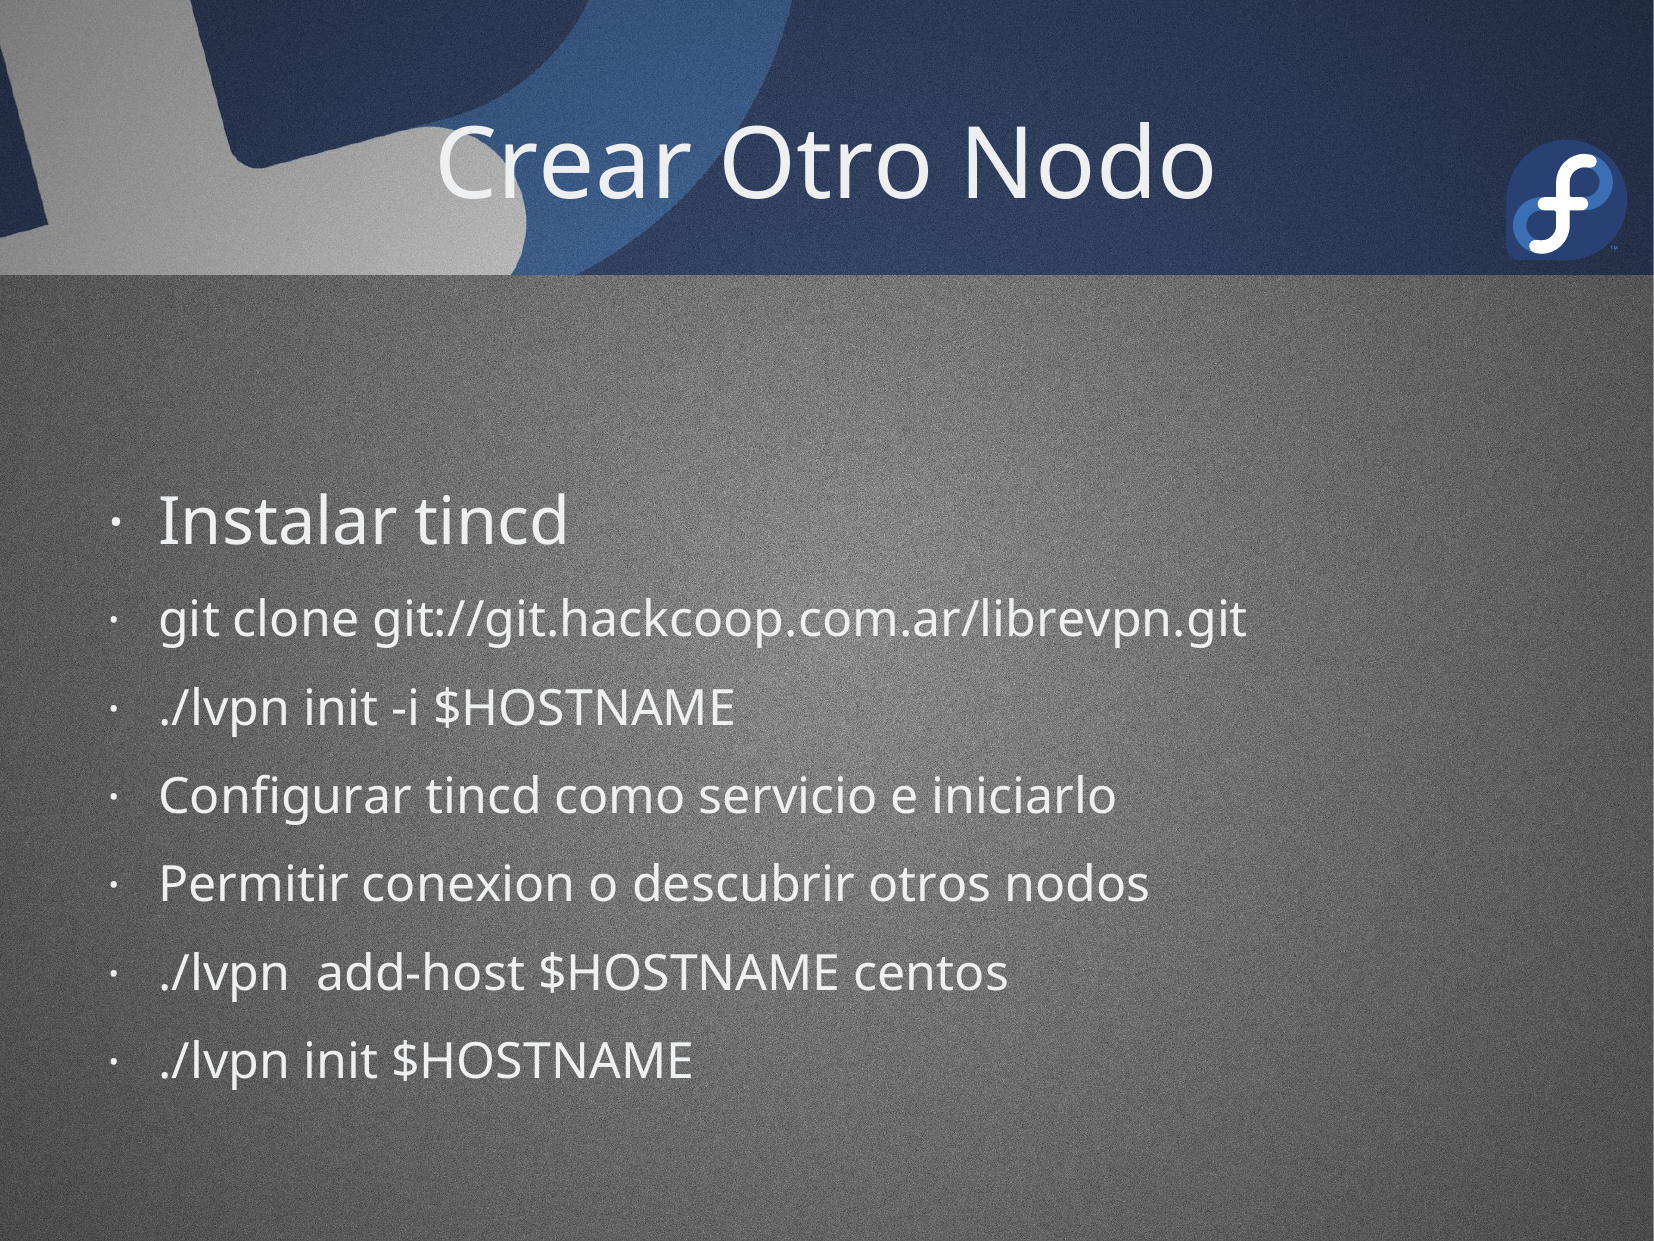

Crear Otro Nodo
Instalar tincd
git clone git://git.hackcoop.com.ar/librevpn.git
./lvpn init -i $HOSTNAME
Configurar tincd como servicio e iniciarlo
Permitir conexion o descubrir otros nodos
./lvpn add-host $HOSTNAME centos
./lvpn init $HOSTNAME